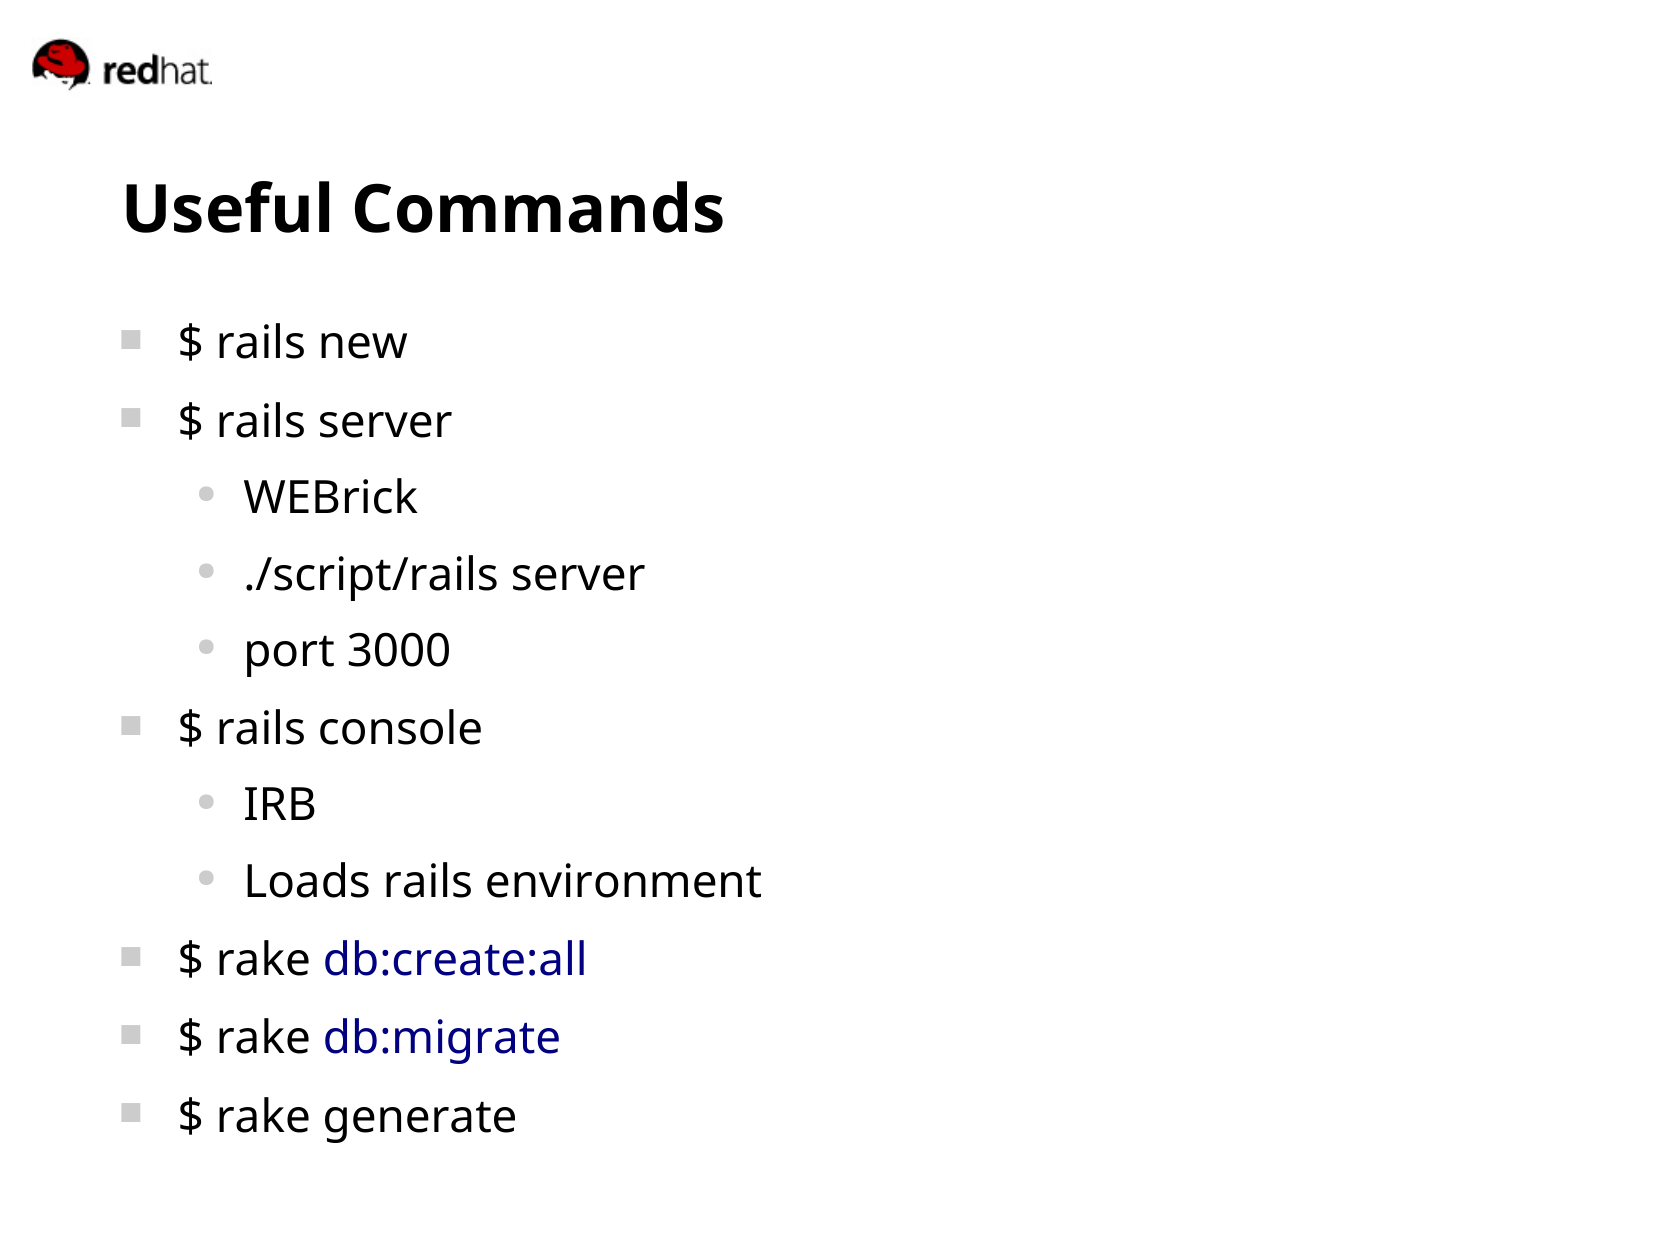

# Useful Commands
$ rails new
$ rails server
WEBrick
./script/rails server
port 3000
$ rails console
IRB
Loads rails environment
$ rake db:create:all
$ rake db:migrate
$ rake generate